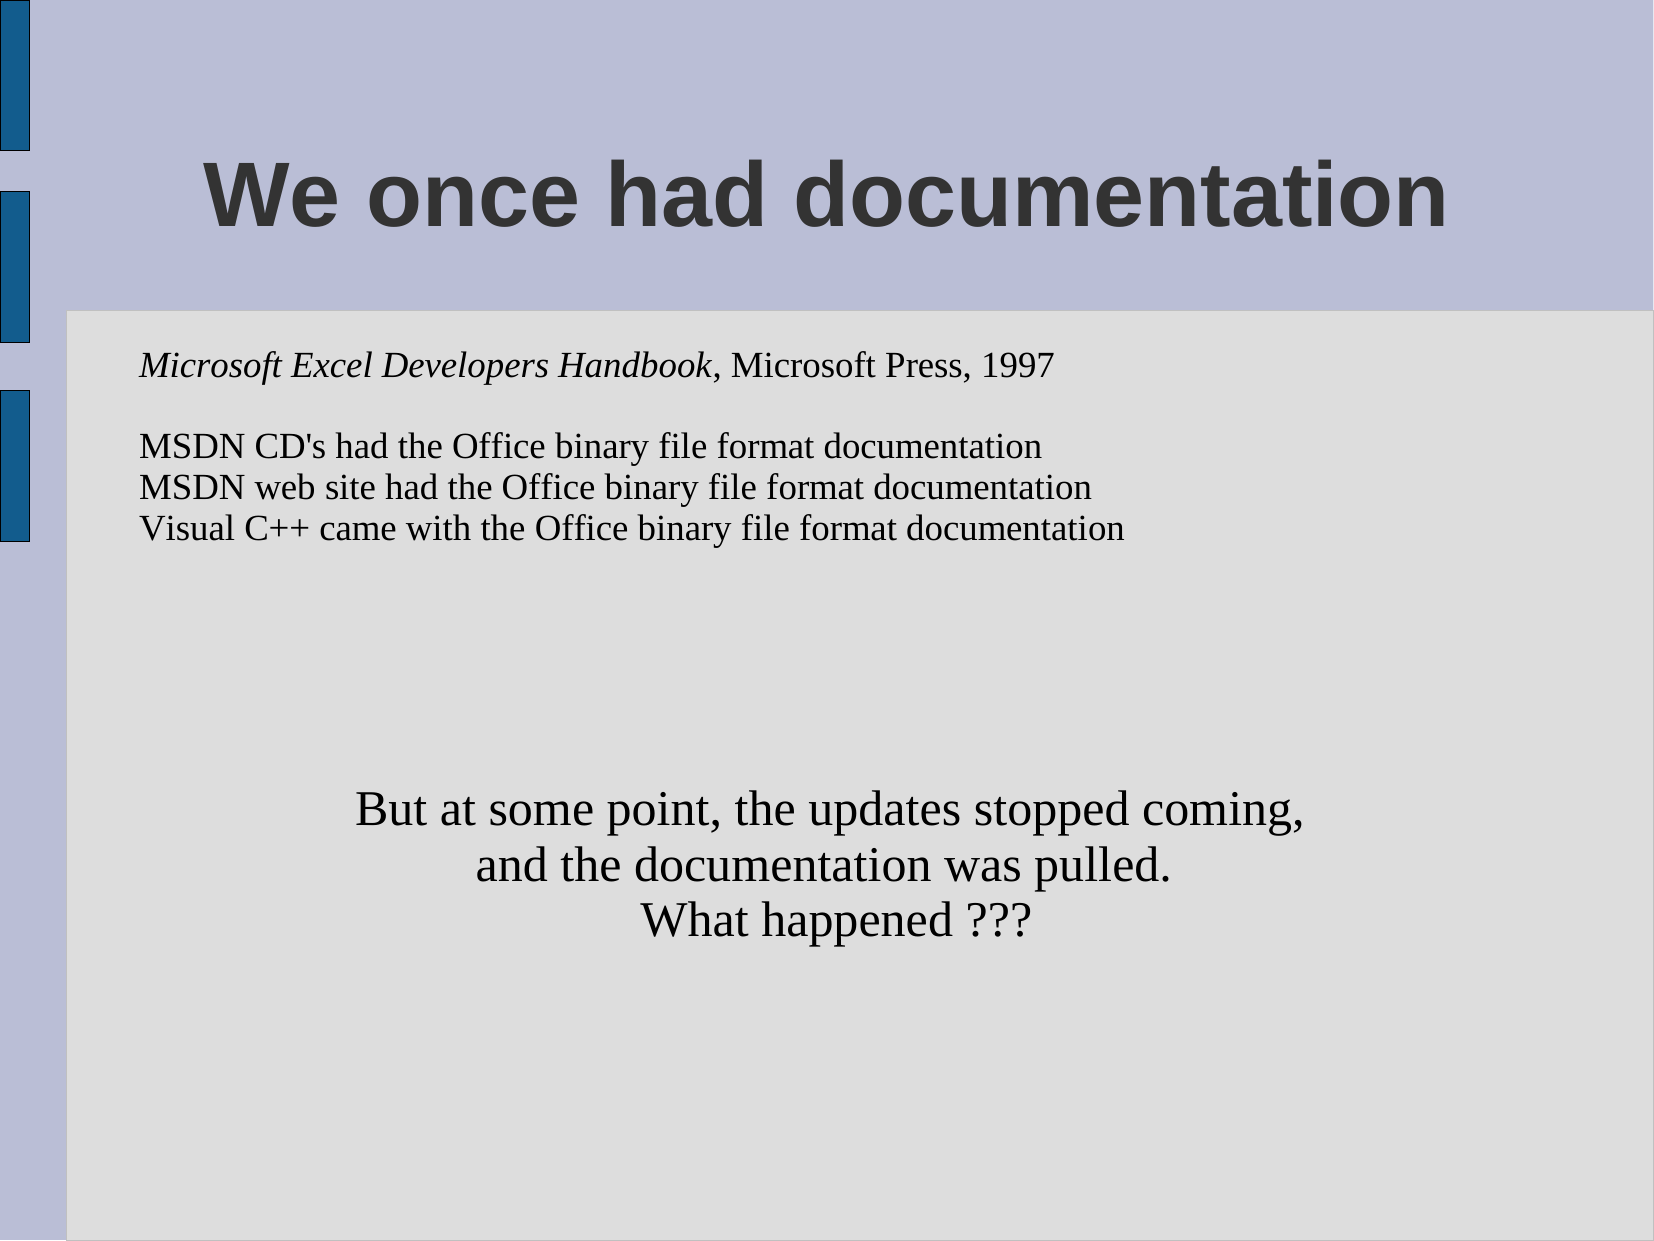

# We once had documentation
Microsoft Excel Developers Handbook, Microsoft Press, 1997
MSDN CD's had the Office binary file format documentation
MSDN web site had the Office binary file format documentation
Visual C++ came with the Office binary file format documentation
But at some point, the updates stopped coming,
and the documentation was pulled.
What happened ???